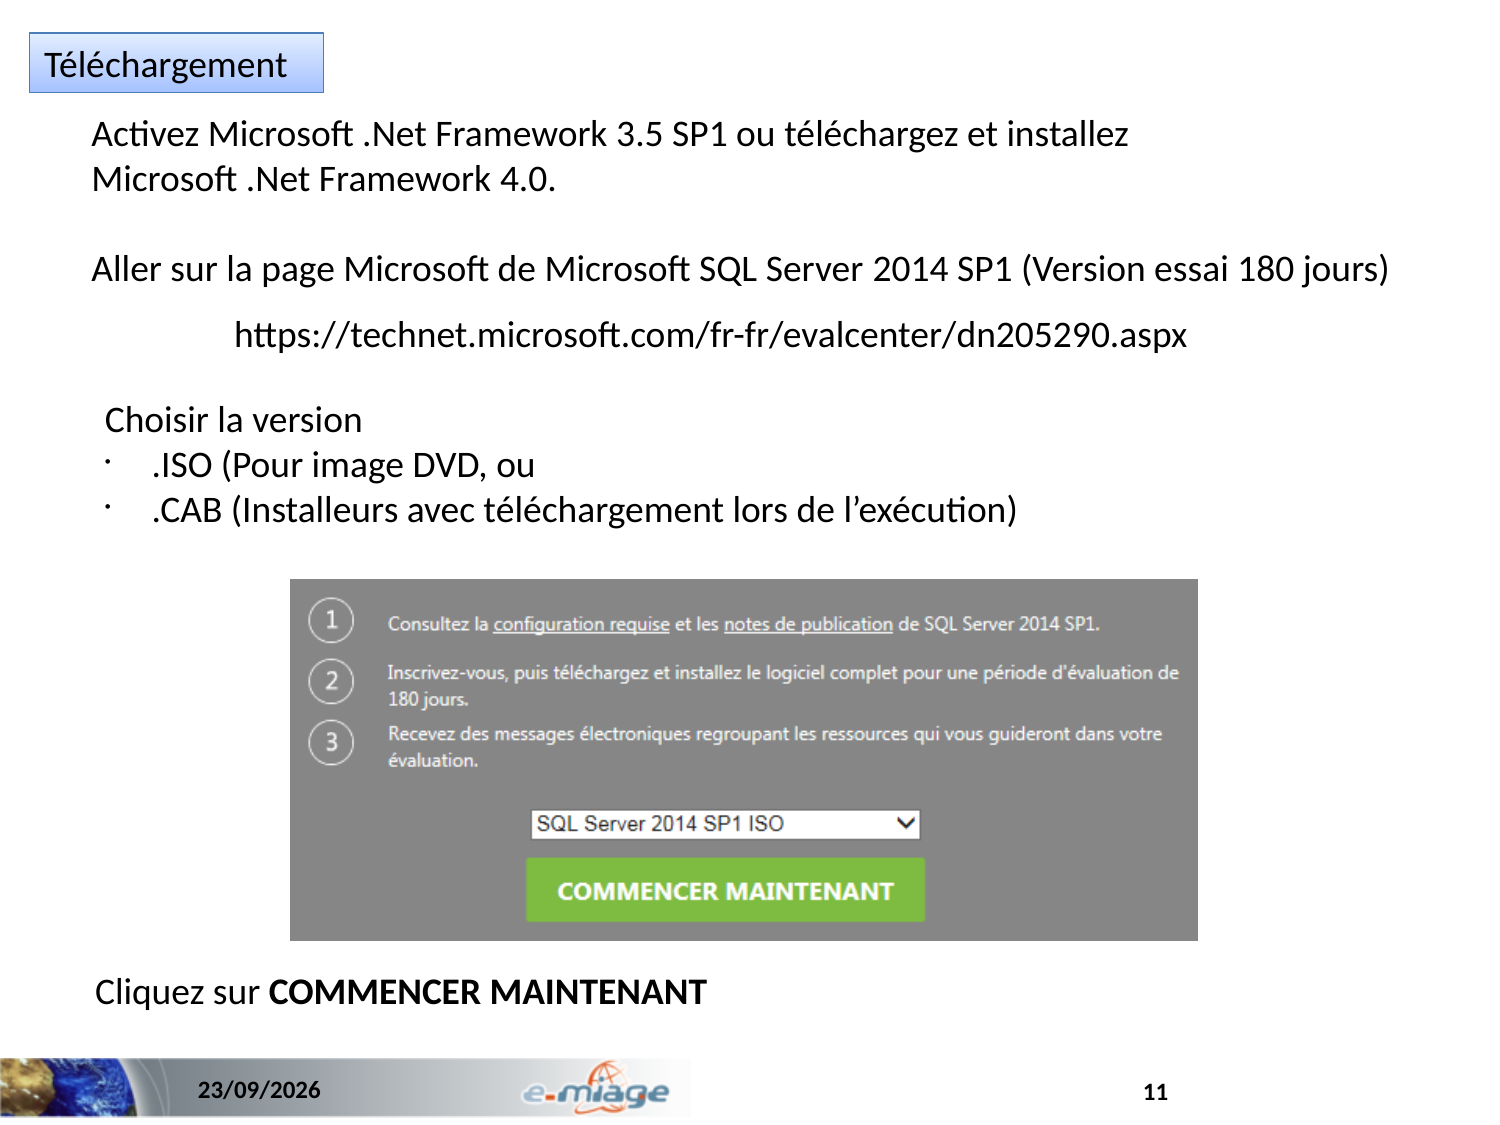

Téléchargement
Activez Microsoft .Net Framework 3.5 SP1 ou téléchargez et installez Microsoft .Net Framework 4.0.
Aller sur la page Microsoft de Microsoft SQL Server 2014 SP1 (Version essai 180 jours)
https://technet.microsoft.com/fr-fr/evalcenter/dn205290.aspx
Choisir la version
.ISO (Pour image DVD, ou
.CAB (Installeurs avec téléchargement lors de l’exécution)
Cliquez sur COMMENCER MAINTENANT